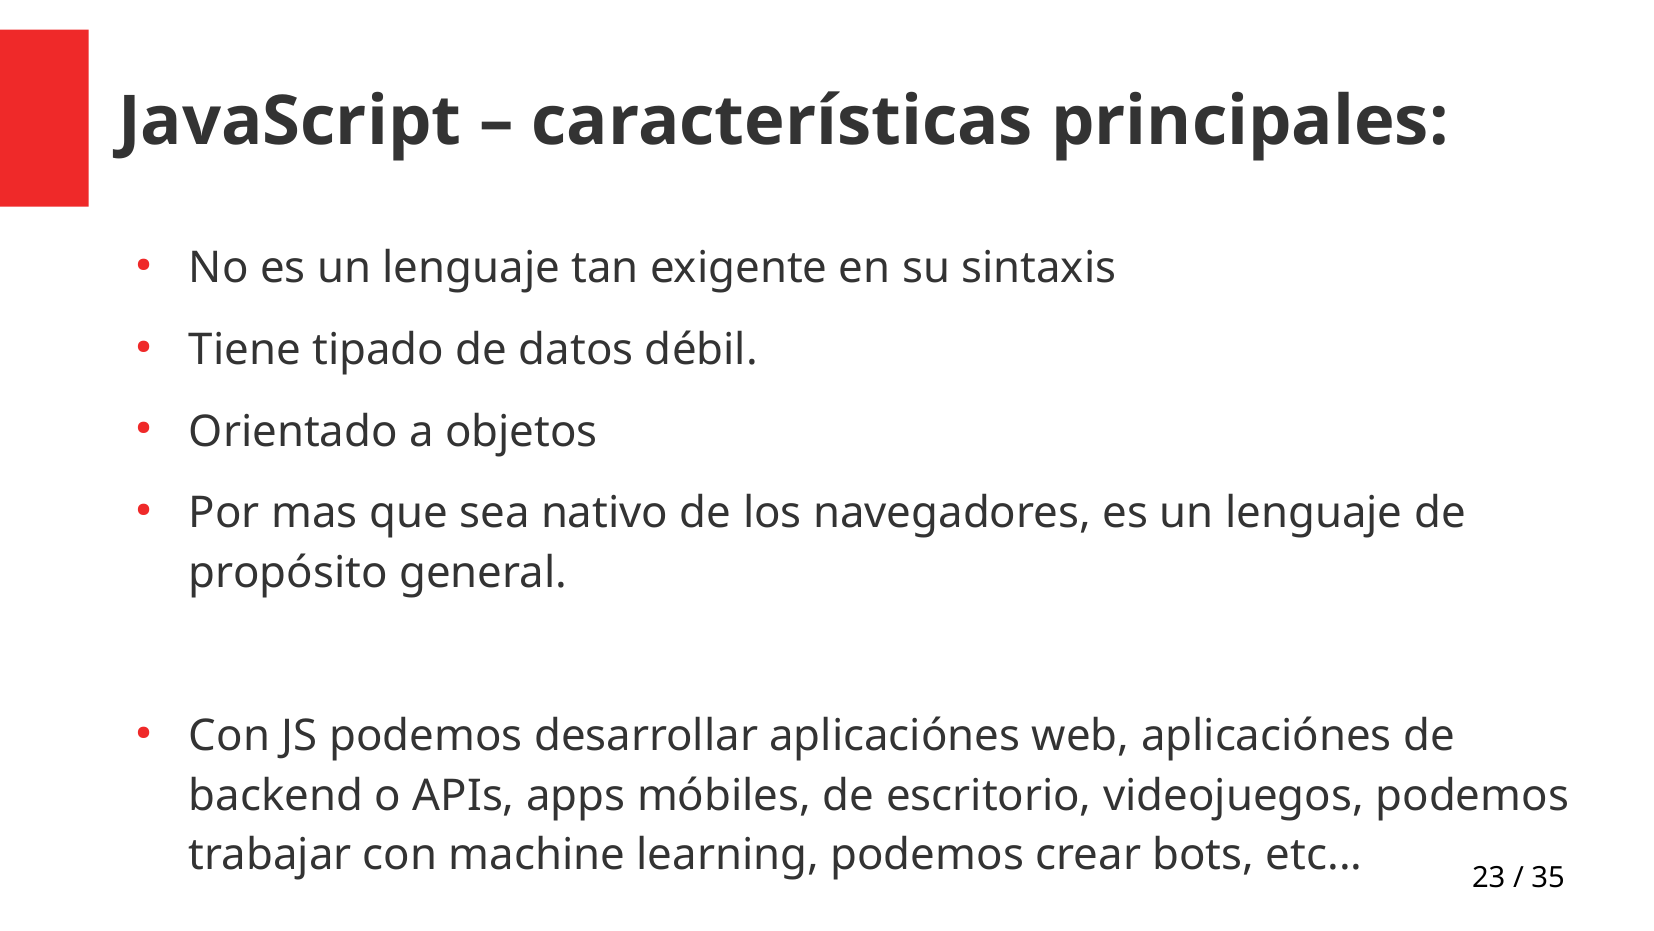

# JavaScript – características principales:
No es un lenguaje tan exigente en su sintaxis
Tiene tipado de datos débil.
Orientado a objetos
Por mas que sea nativo de los navegadores, es un lenguaje de propósito general.
Con JS podemos desarrollar aplicaciónes web, aplicaciónes de backend o APIs, apps móbiles, de escritorio, videojuegos, podemos trabajar con machine learning, podemos crear bots, etc...
23